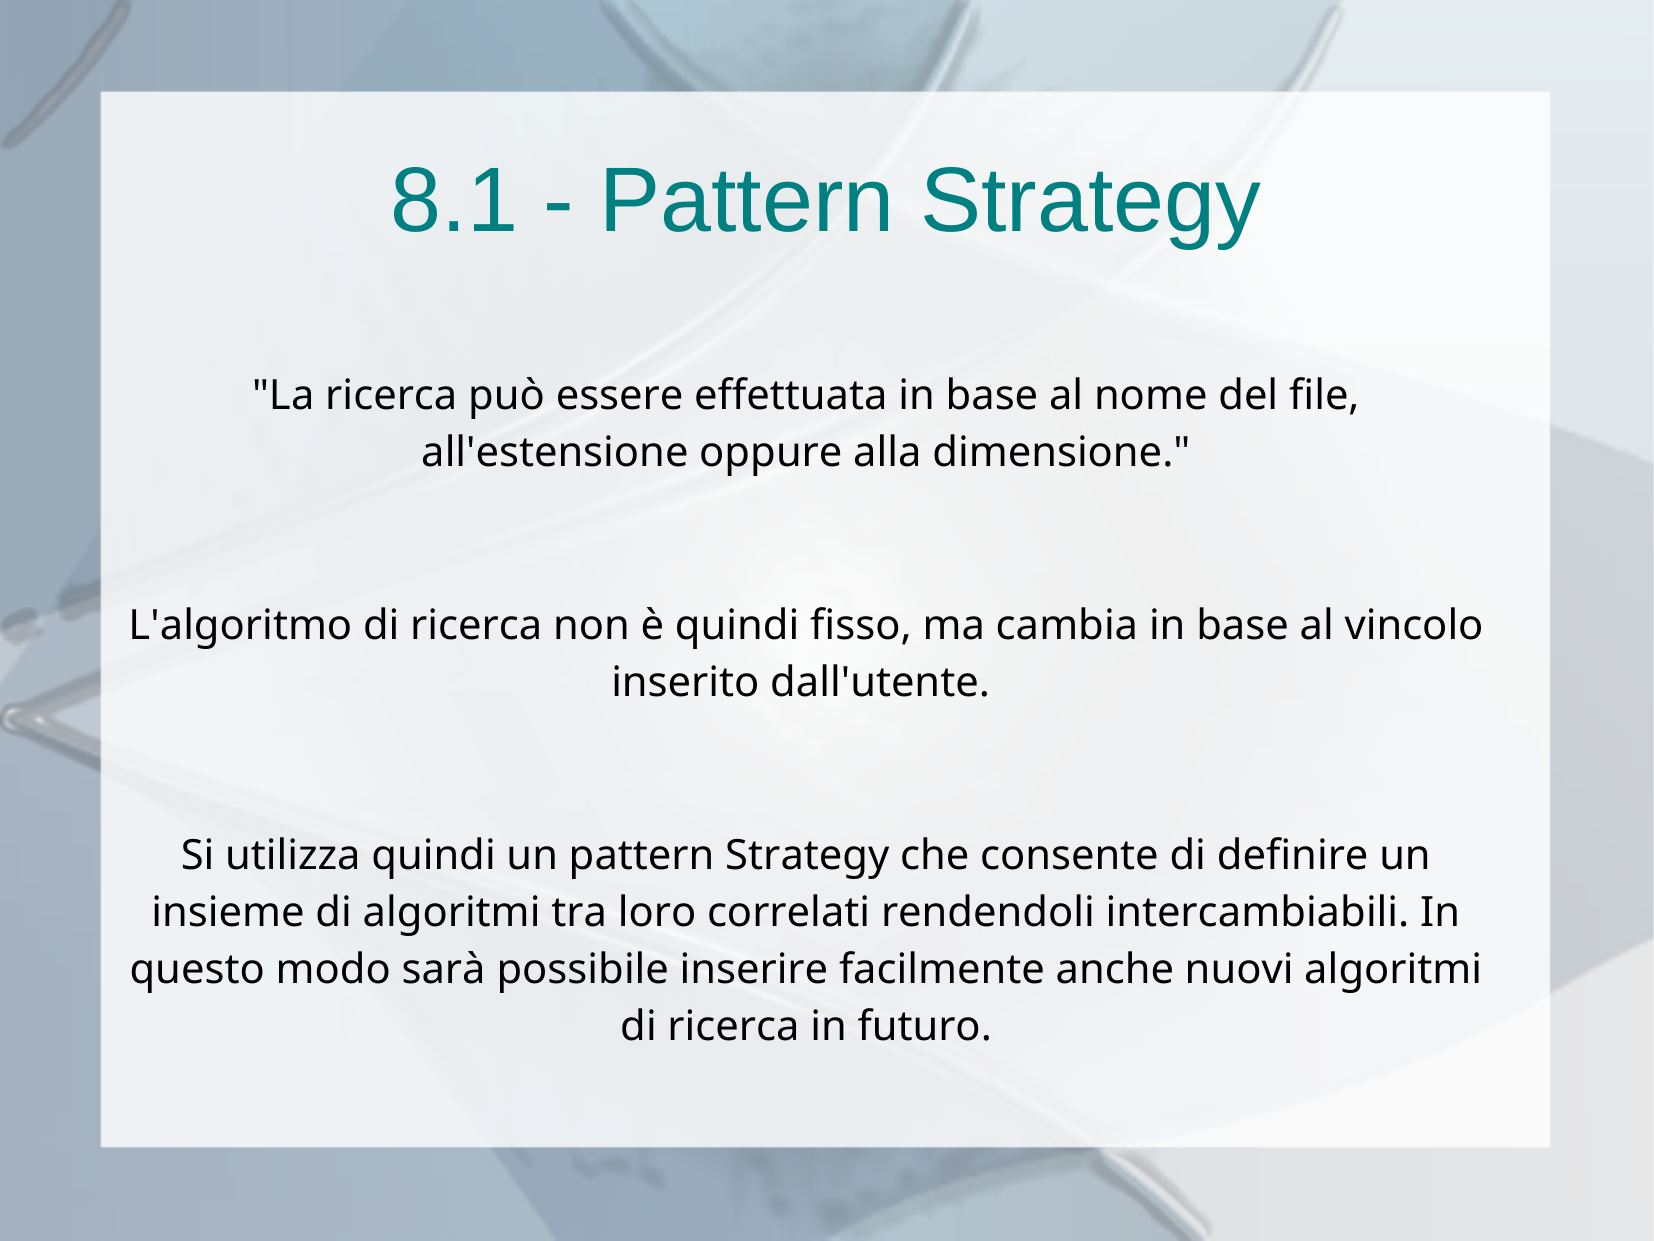

# 8.1 - Pattern Strategy
"La ricerca può essere effettuata in base al nome del file, all'estensione oppure alla dimensione."
L'algoritmo di ricerca non è quindi fisso, ma cambia in base al vincolo inserito dall'utente.
Si utilizza quindi un pattern Strategy che consente di definire un insieme di algoritmi tra loro correlati rendendoli intercambiabili. In questo modo sarà possibile inserire facilmente anche nuovi algoritmi di ricerca in futuro.